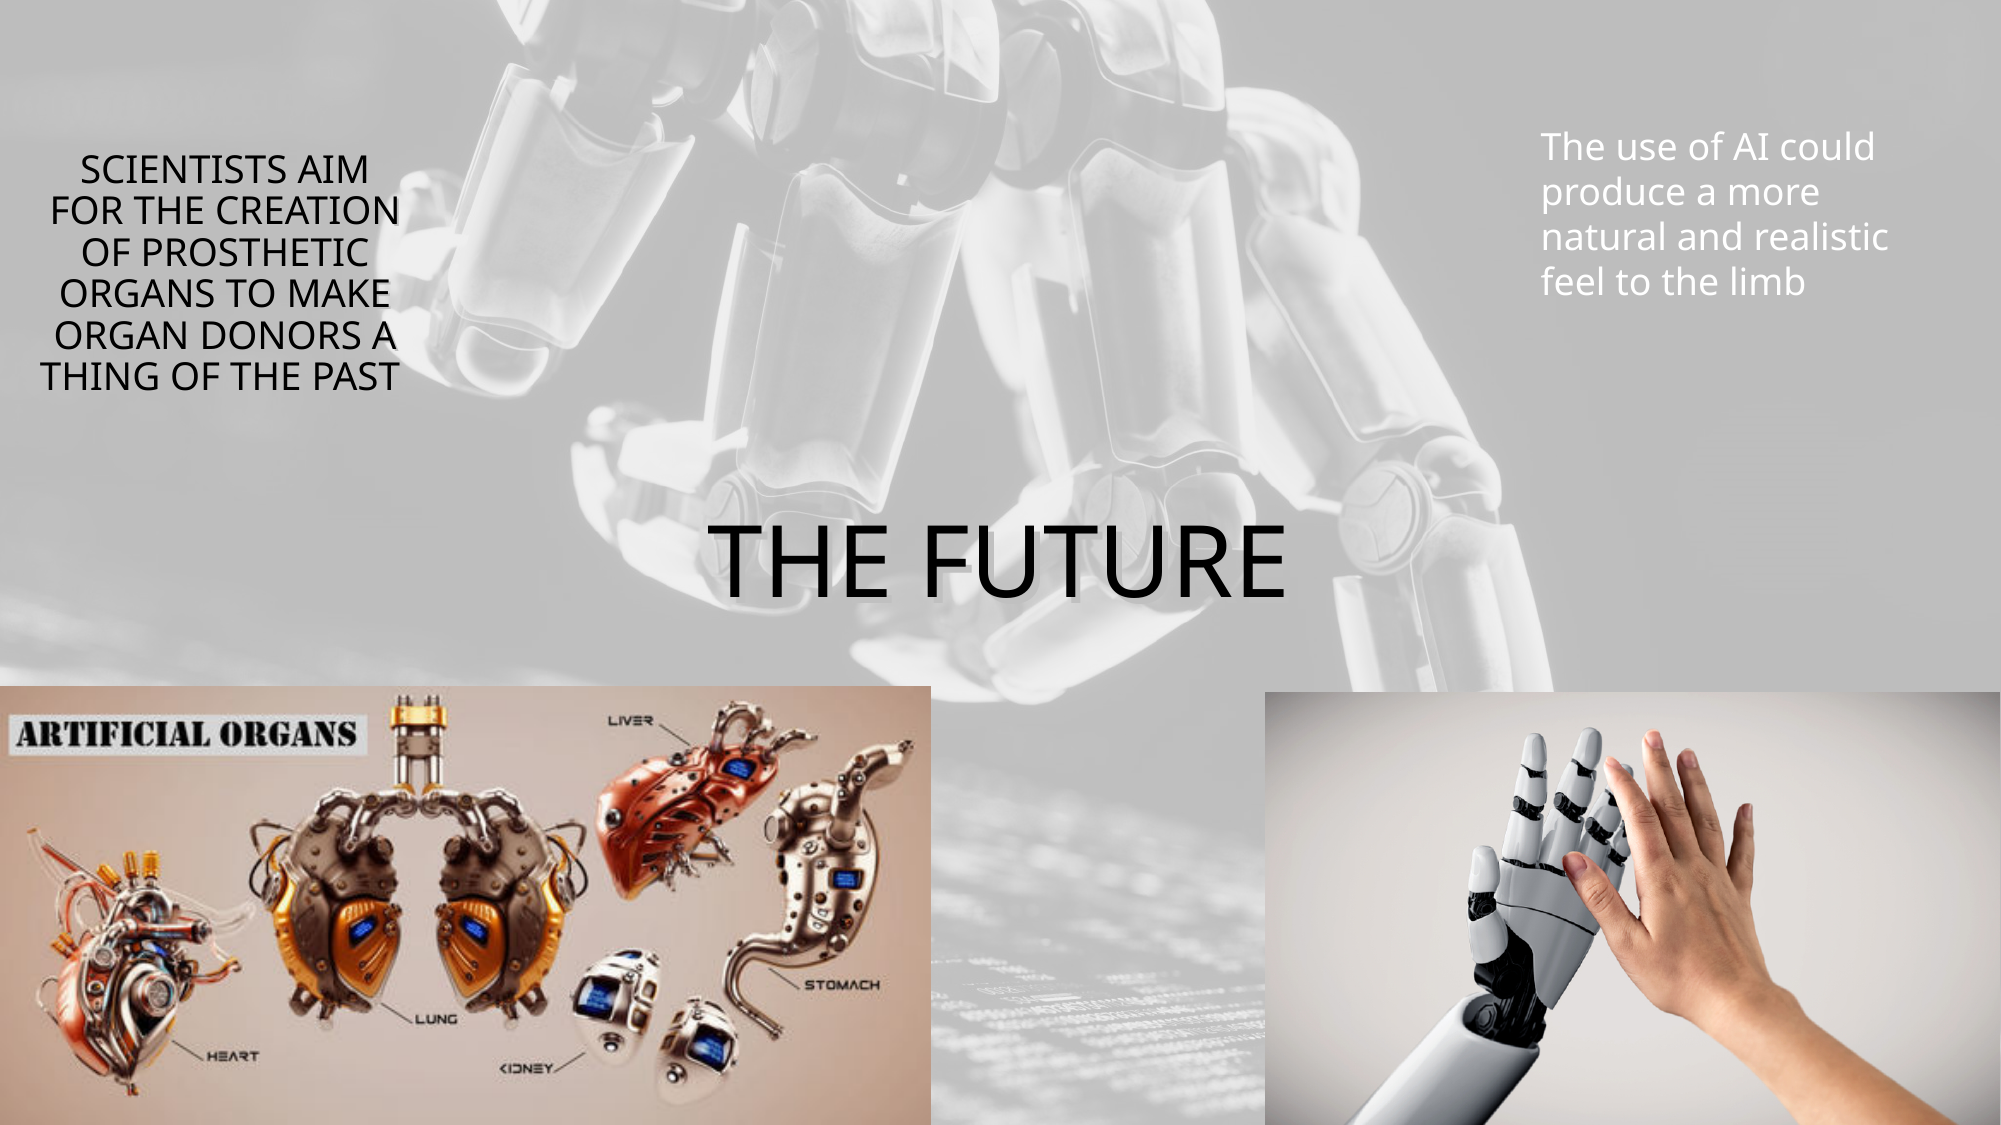

# The Future
The use of AI could produce a more natural and realistic feel to the limb
Scientists aim for the creation of prosthetic organs to make organ donors a thing of the past